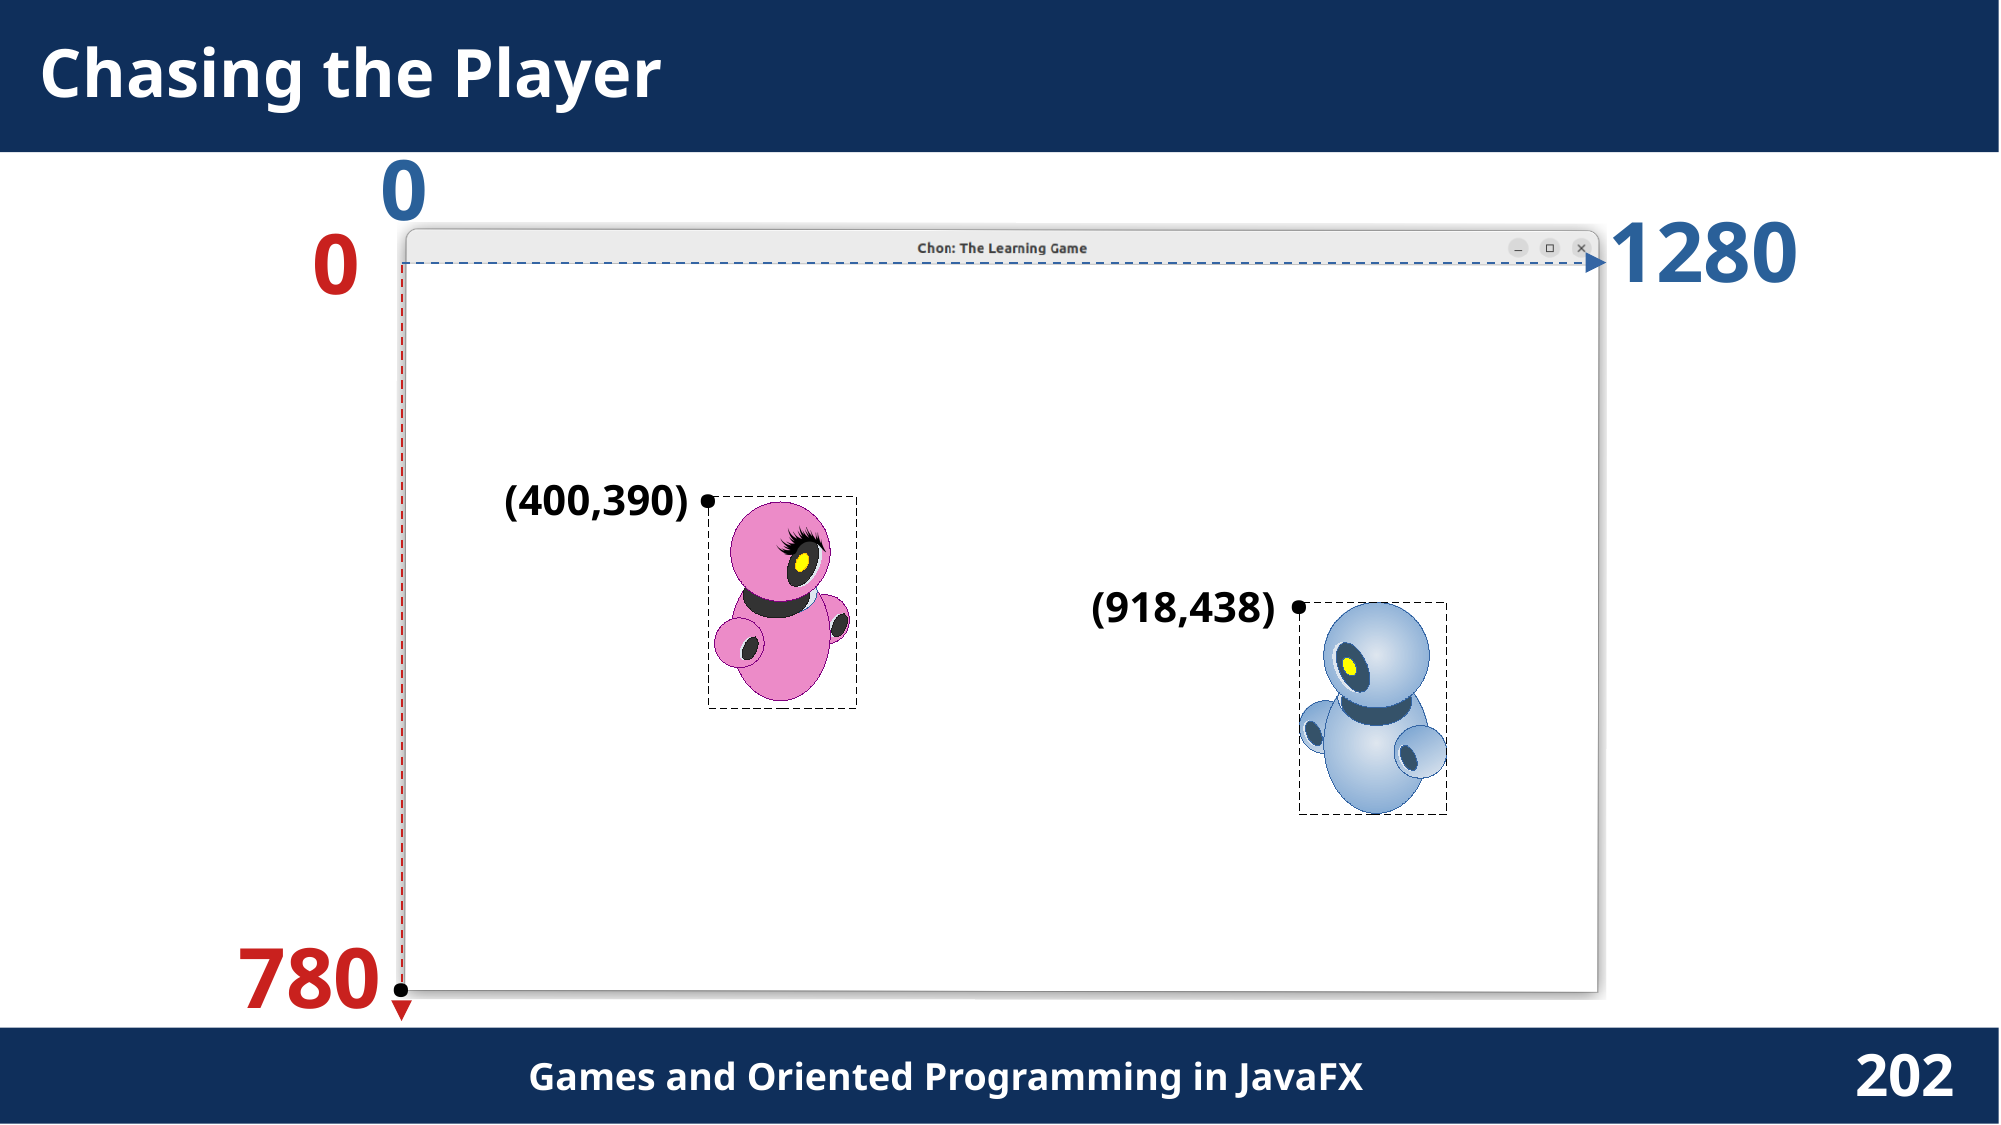

Chasing the Player
0
1280
0
.
(400,390)
.
 (918,438)
.
780